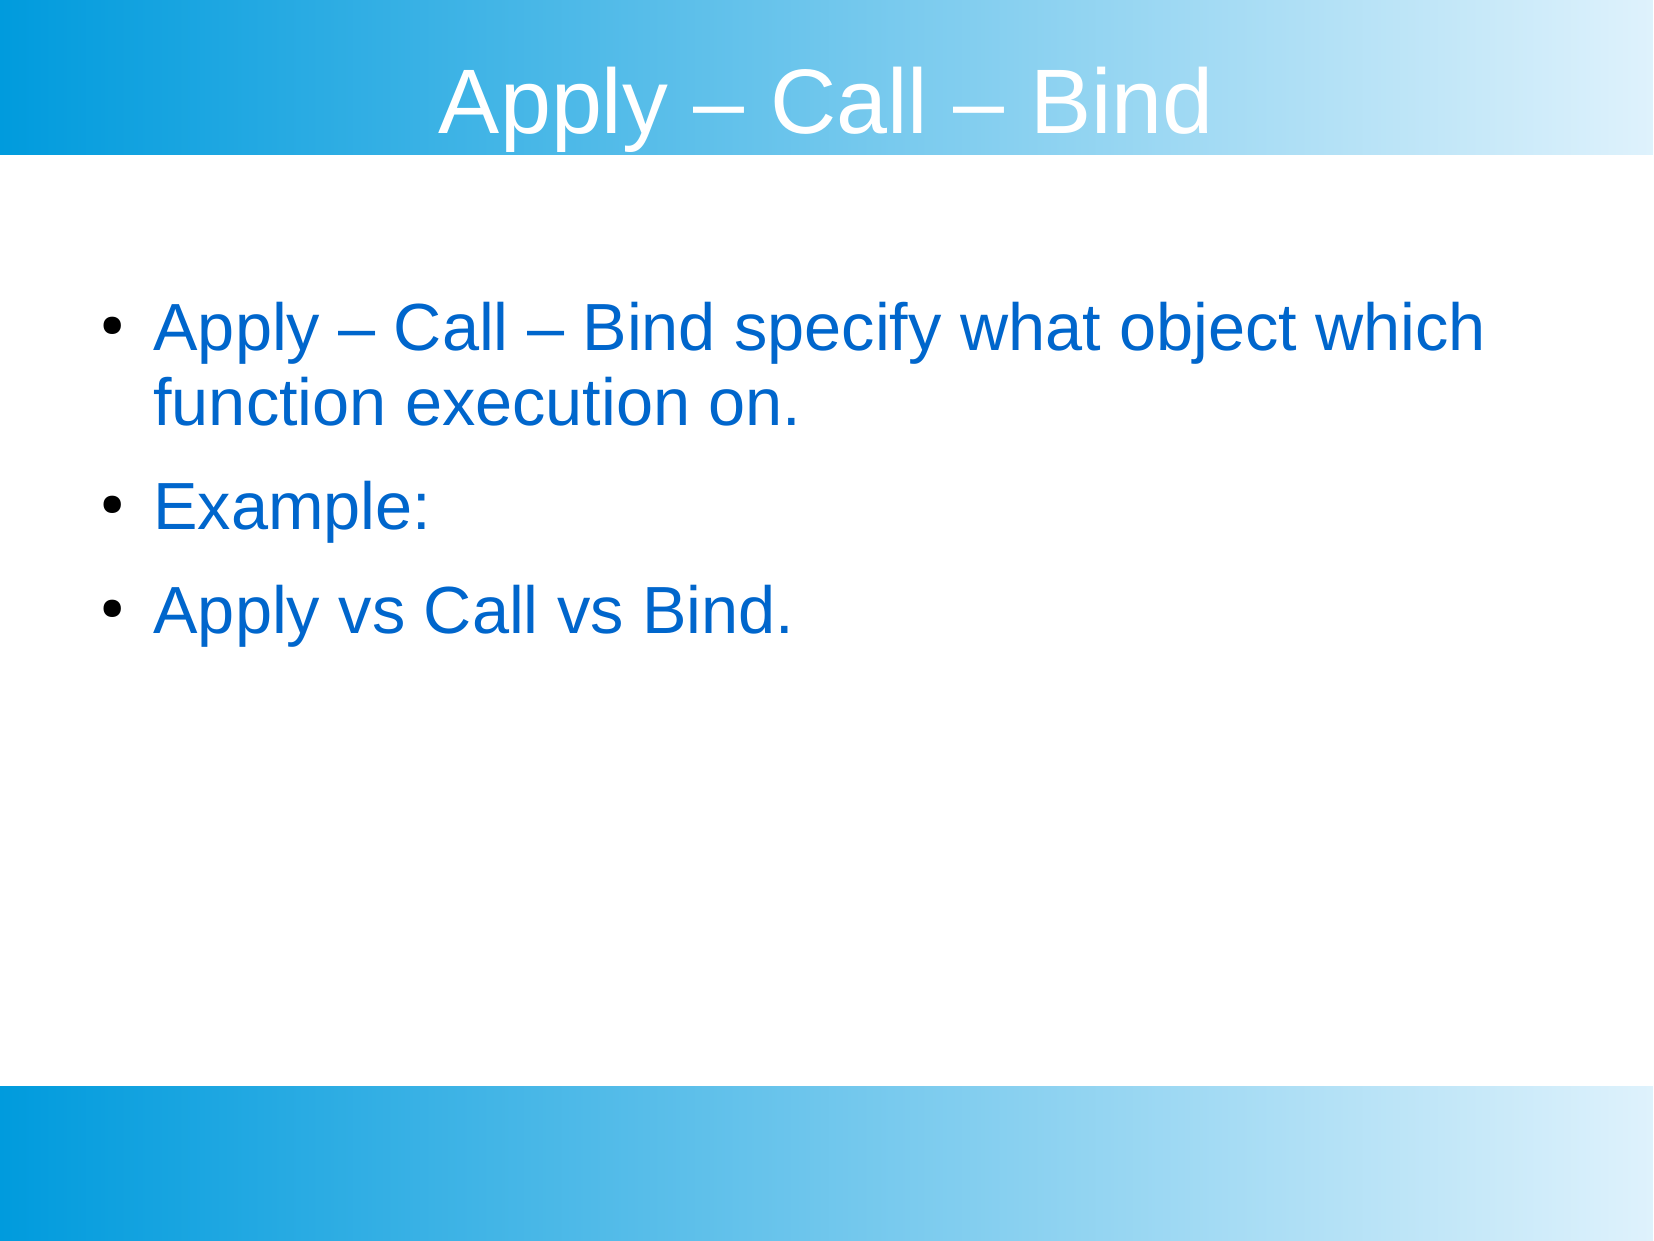

# Apply – Call – Bind
Apply – Call – Bind specify what object which function execution on.
Example:
Apply vs Call vs Bind.